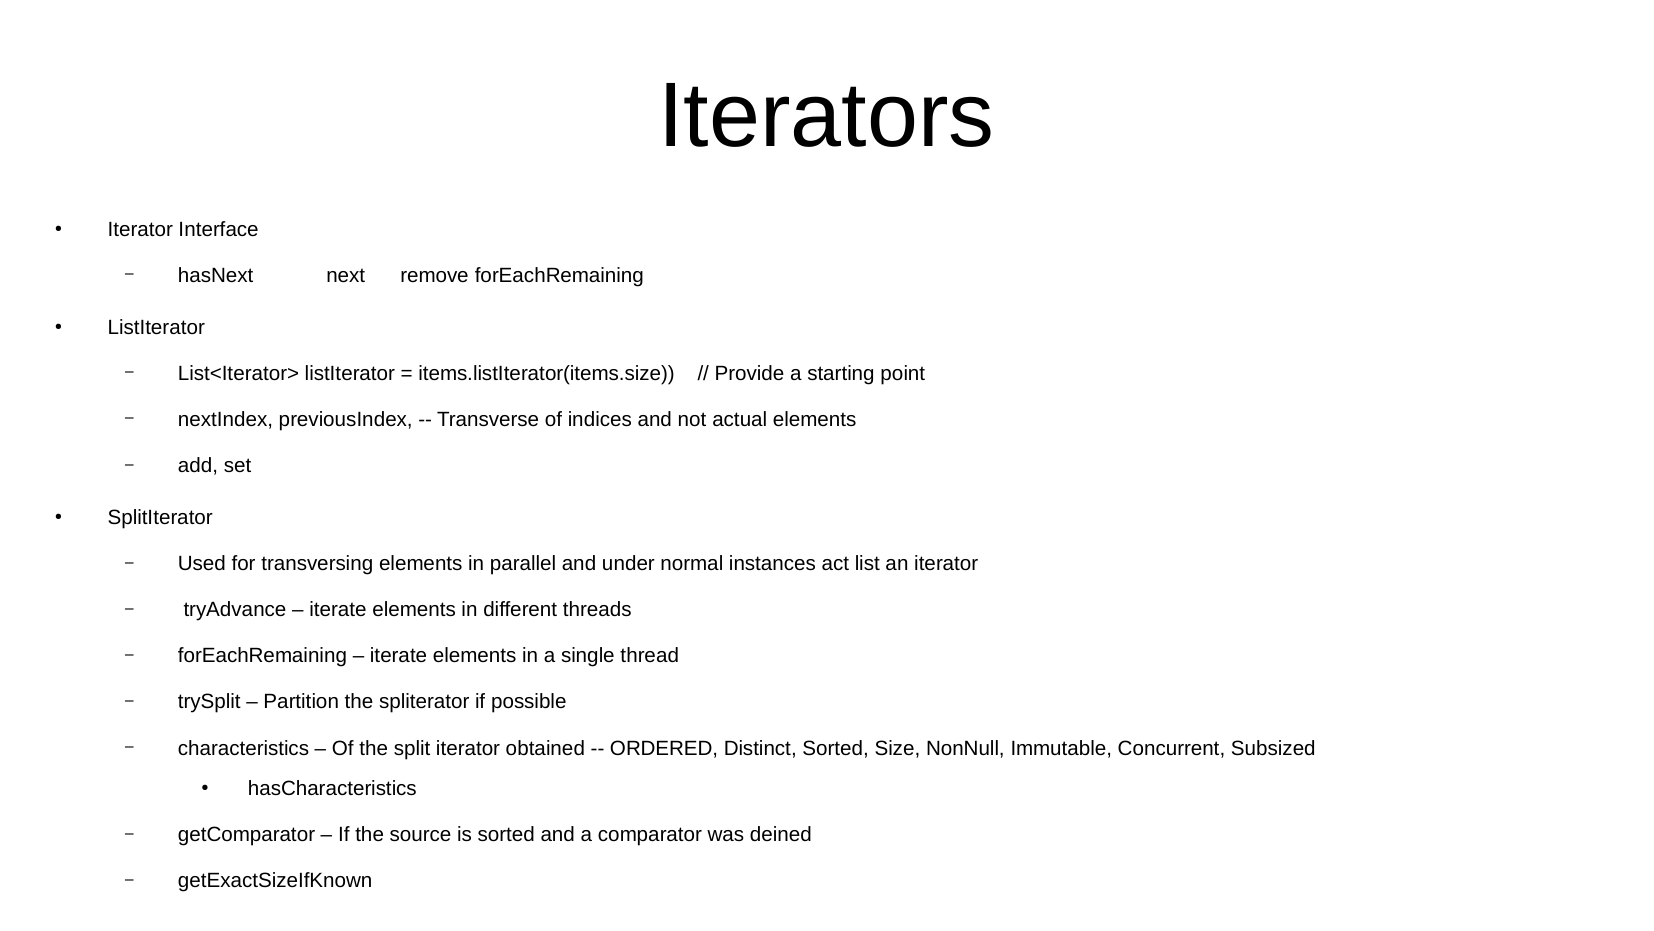

# Iterators
Iterator Interface
hasNext	next		remove			forEachRemaining
ListIterator
List<Iterator> listIterator = items.listIterator(items.size))	// Provide a starting point
nextIndex, previousIndex, -- Transverse of indices and not actual elements
add, set
SplitIterator
Used for transversing elements in parallel and under normal instances act list an iterator
 tryAdvance – iterate elements in different threads
forEachRemaining – iterate elements in a single thread
trySplit – Partition the spliterator if possible
characteristics – Of the split iterator obtained -- ORDERED, Distinct, Sorted, Size, NonNull, Immutable, Concurrent, Subsized
hasCharacteristics
getComparator – If the source is sorted and a comparator was deined
getExactSizeIfKnown